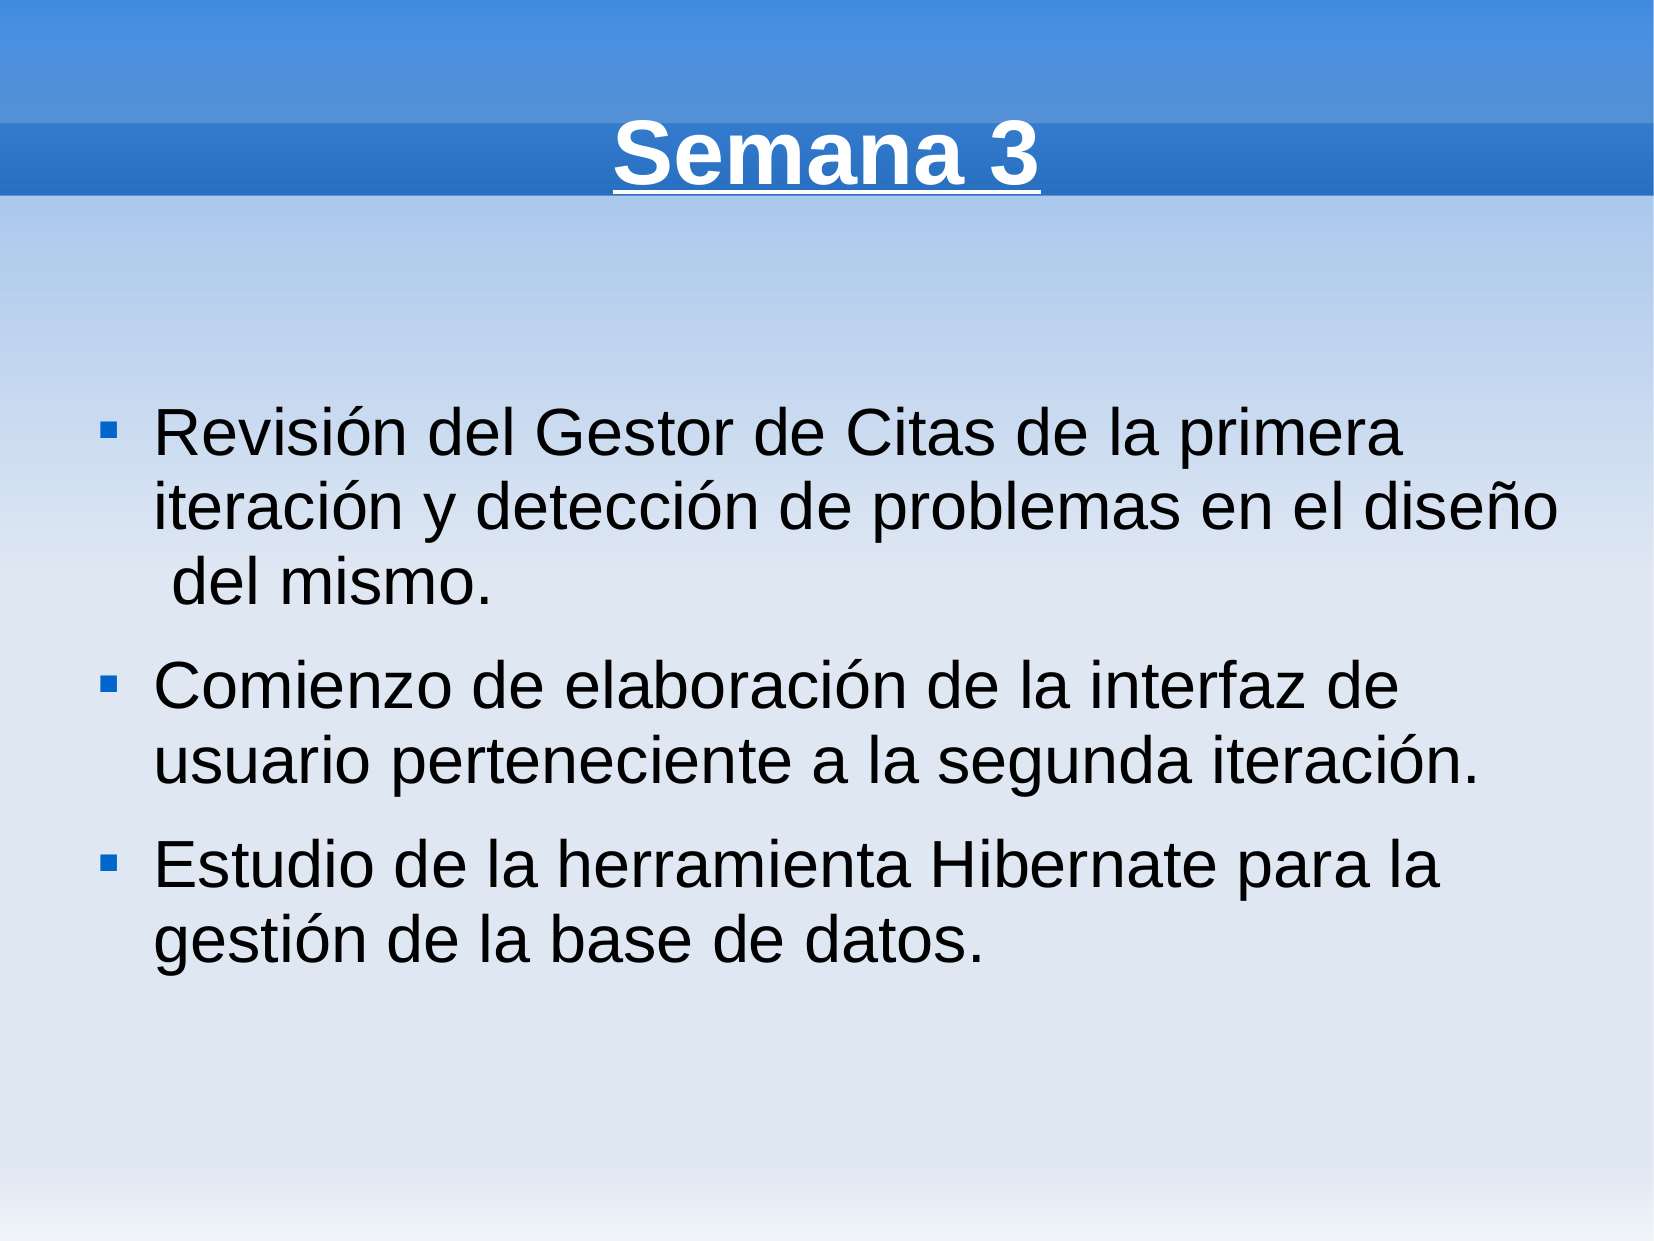

# Semana 3
Revisión del Gestor de Citas de la primera iteración y detección de problemas en el diseño del mismo.
Comienzo de elaboración de la interfaz de usuario perteneciente a la segunda iteración.
Estudio de la herramienta Hibernate para la gestión de la base de datos.